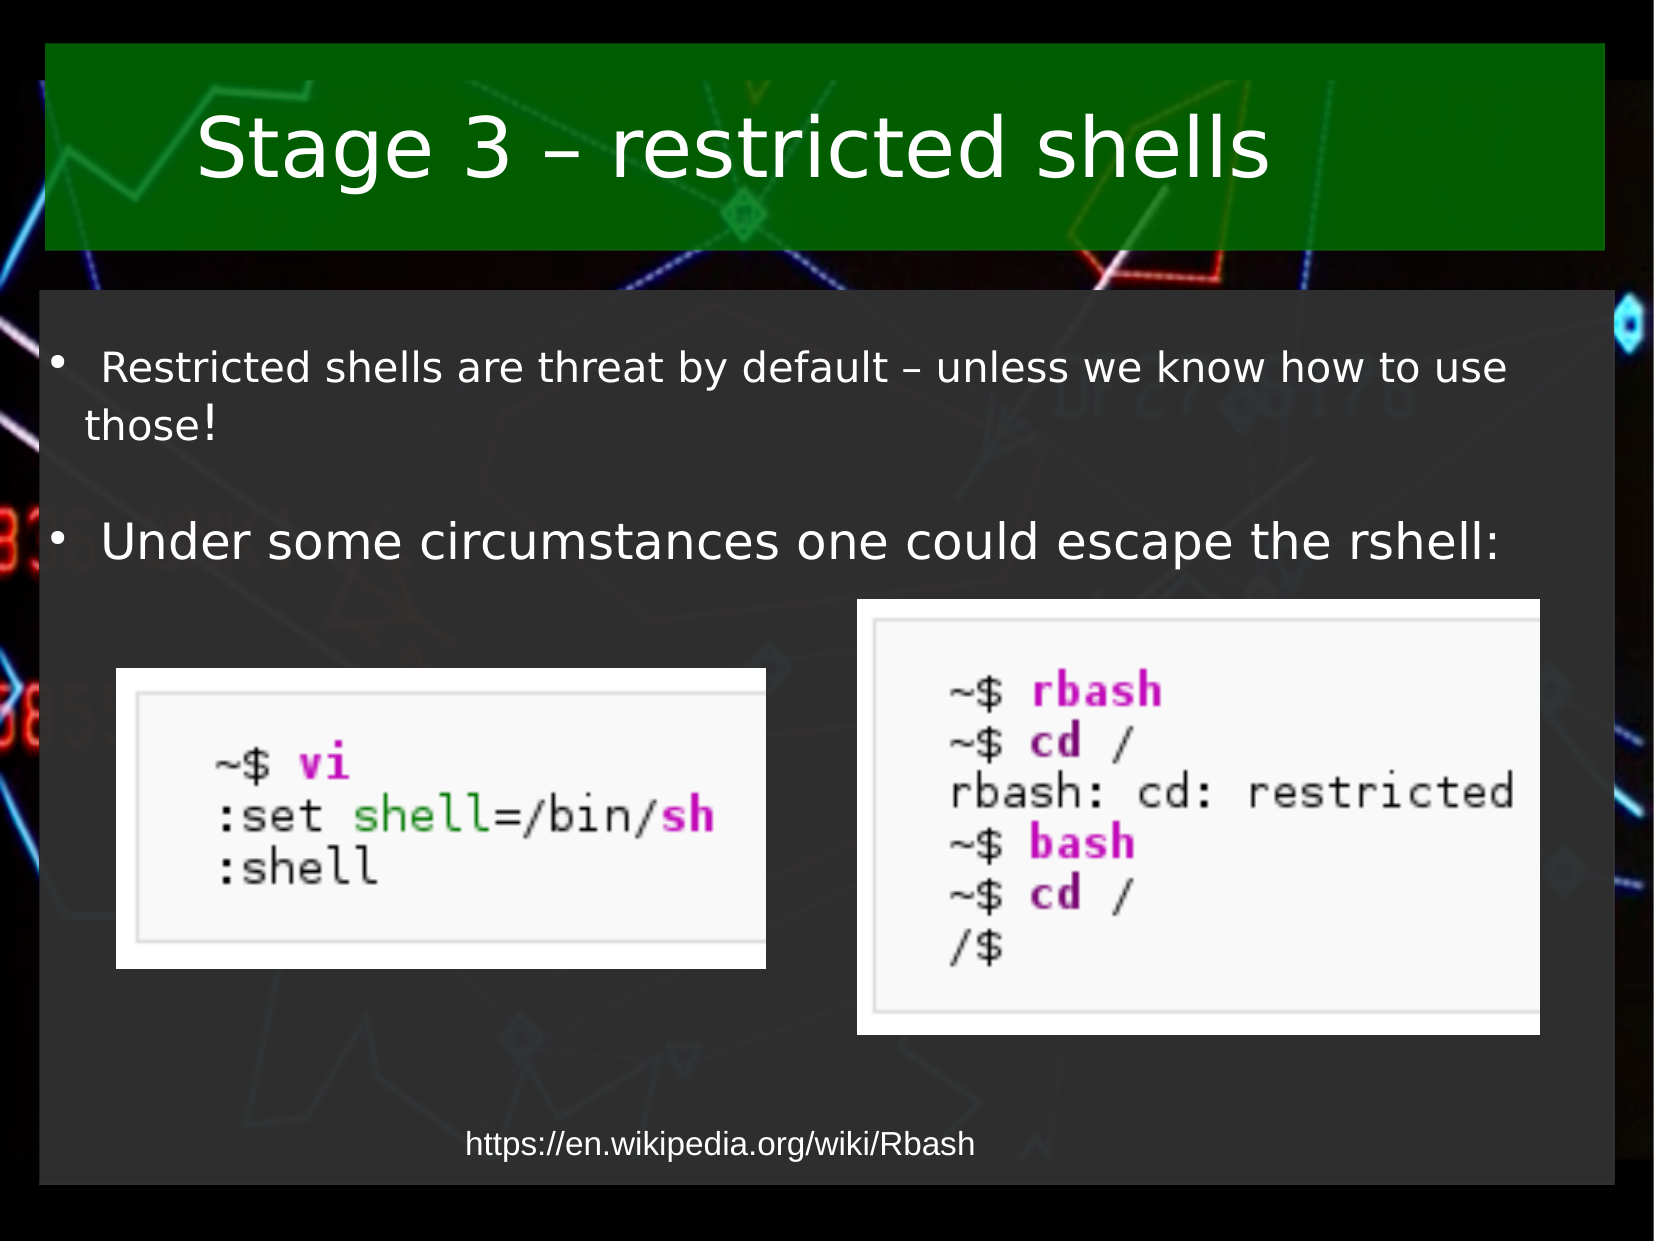

# Stage 3 – restricted shells
 Restricted shells are threat by default – unless we know how to use those!
 Under some circumstances one could escape the rshell:
https://en.wikipedia.org/wiki/Rbash